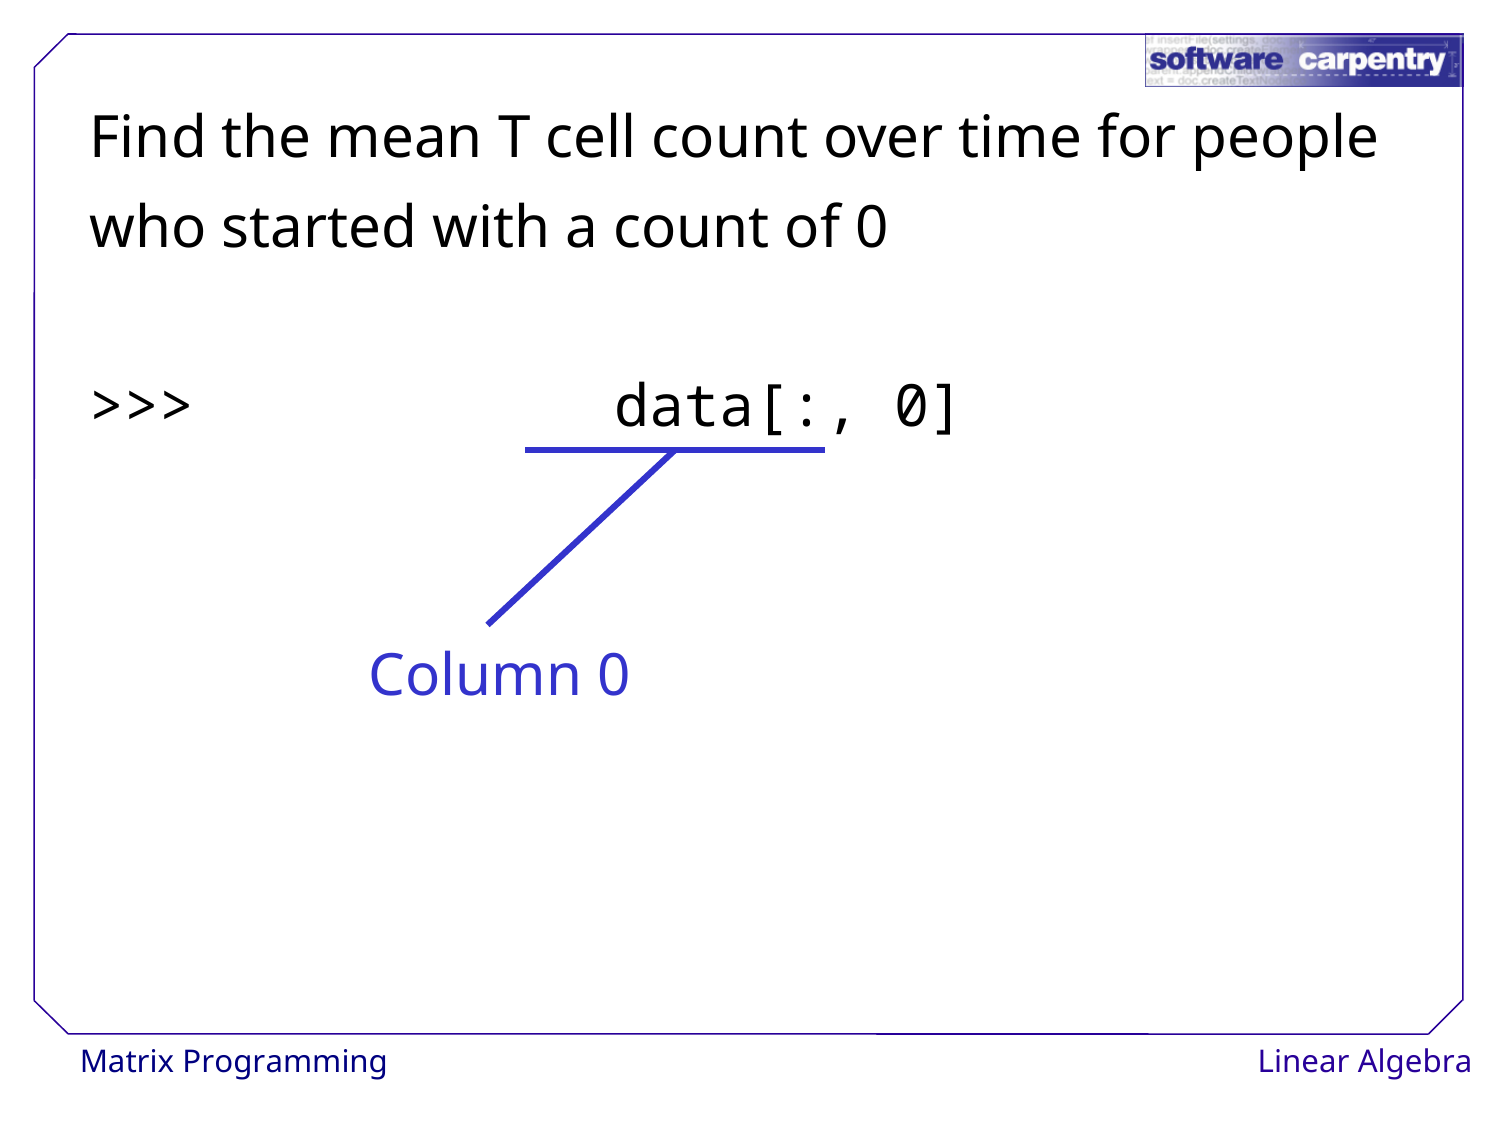

# Find the mean T cell count over time for people
who started with a count of 0
>>> data[:, 0]
Column 0